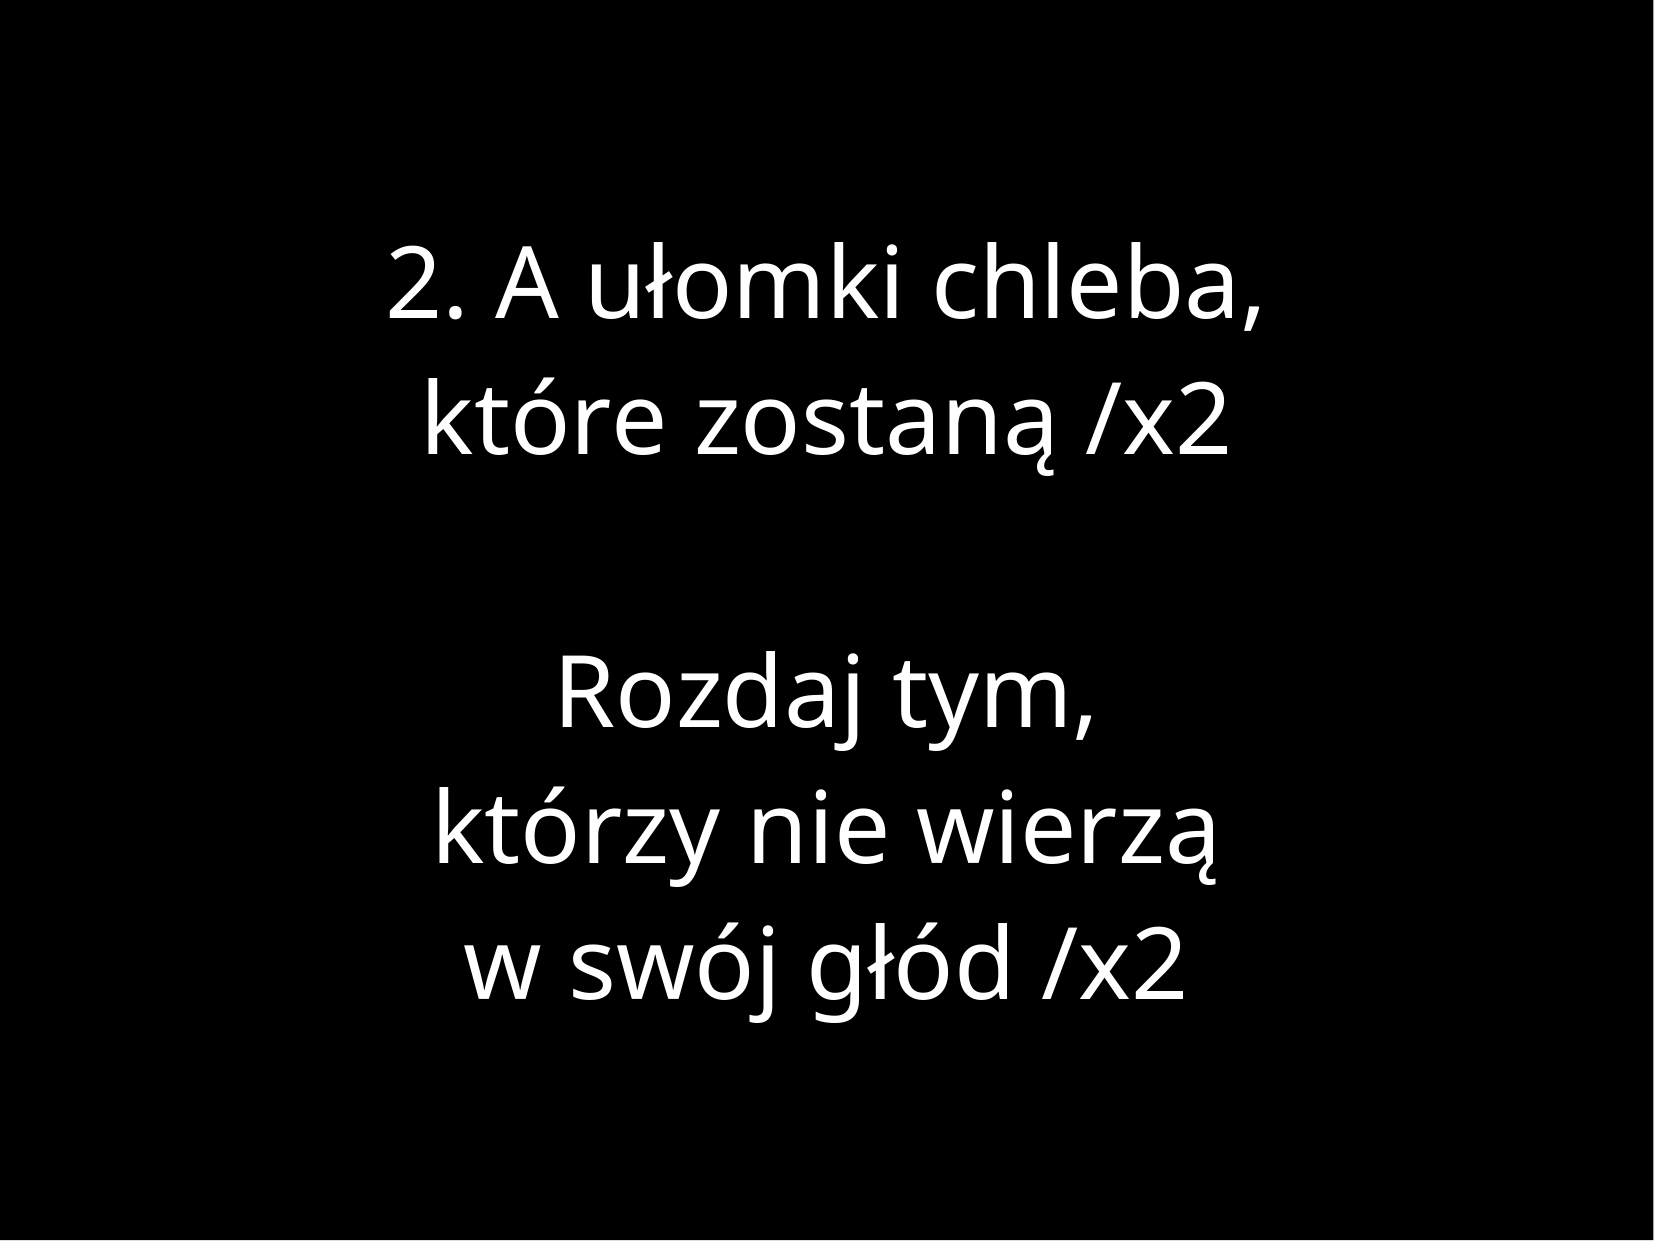

# 2. A ułomki chleba, które zostaną /x2 Rozdaj tym, którzy nie wierzą w swój głód /x2